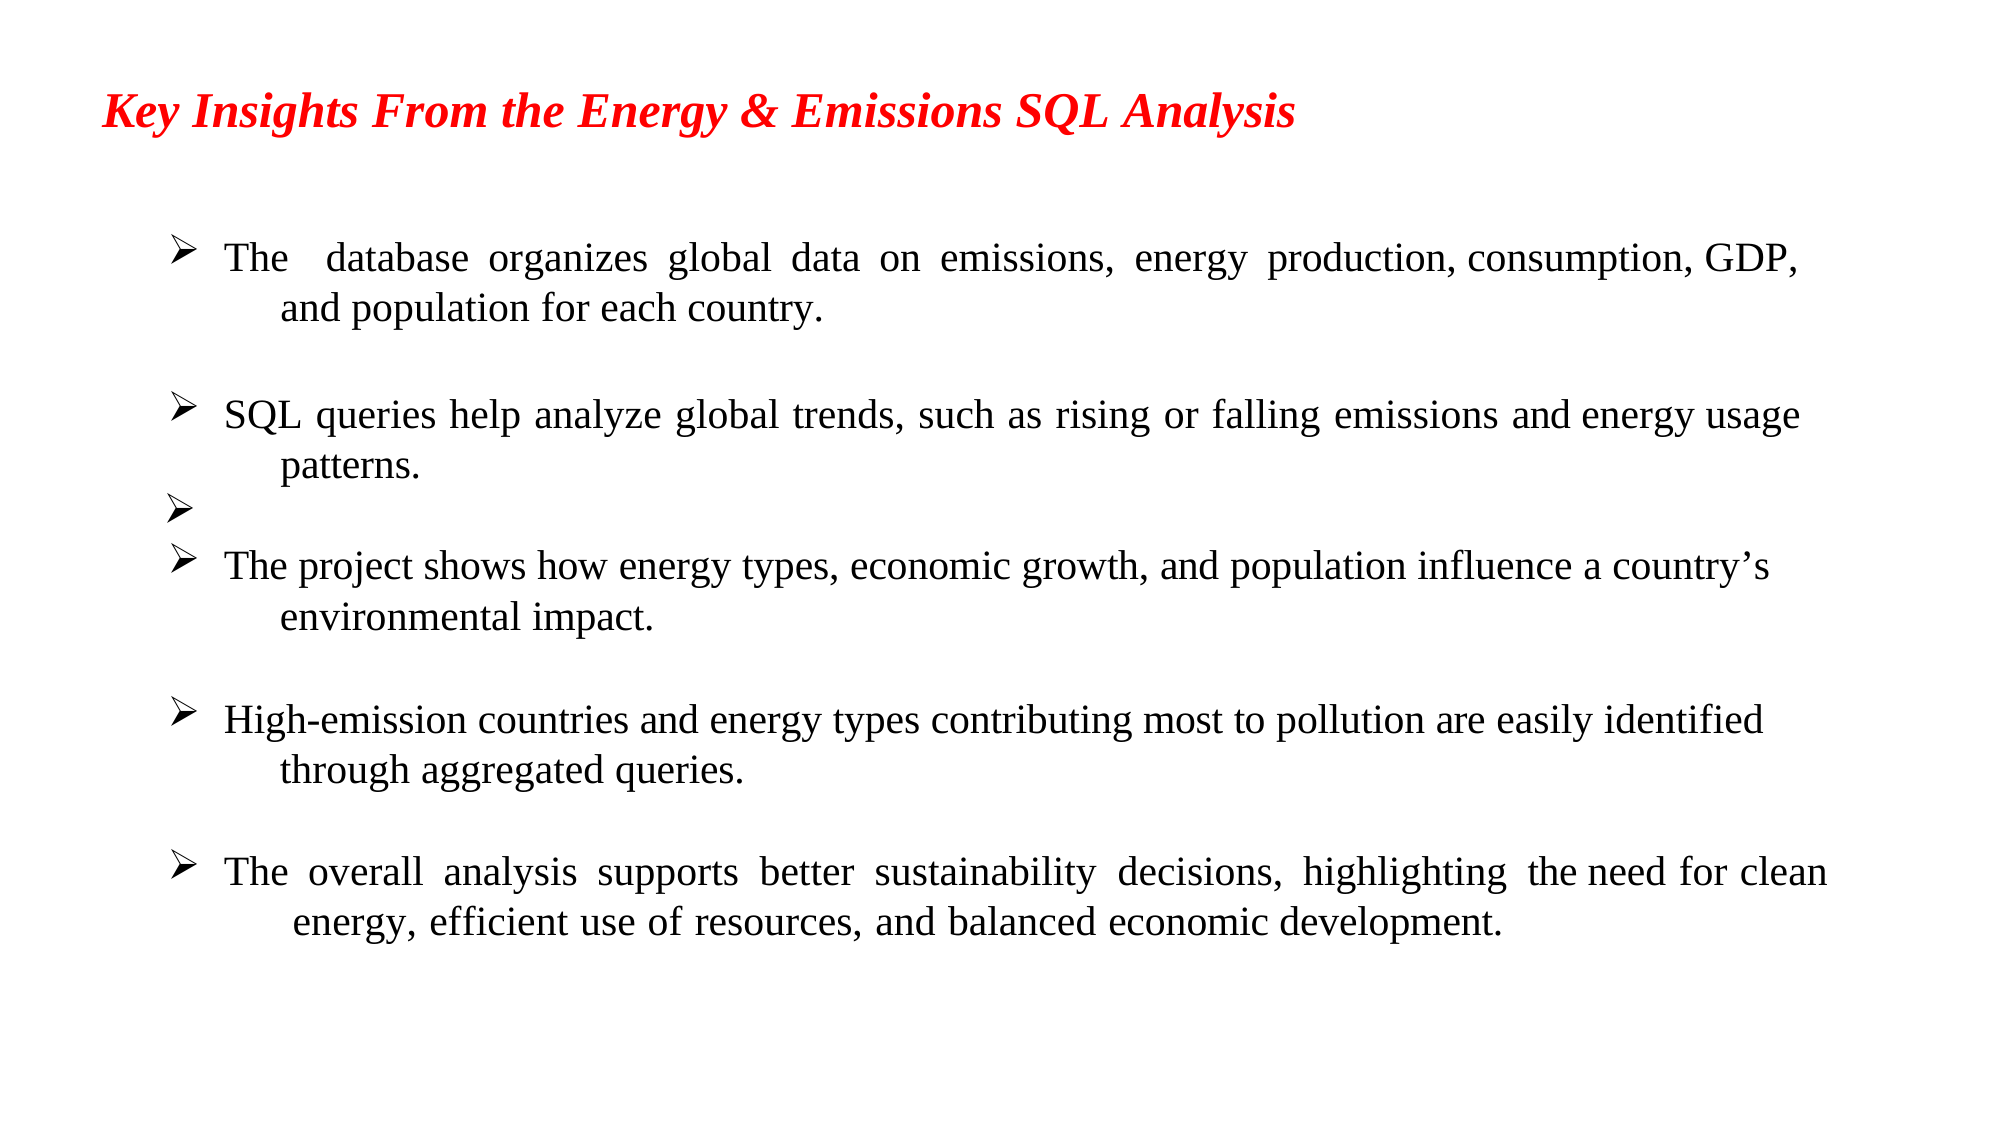

# Key Insights From the Energy & Emissions SQL Analysis
The database organizes global data on emissions, energy production, consumption, GDP, and population for each country.
SQL queries help analyze global trends, such as rising or falling emissions and energy usage patterns.
The project shows how energy types, economic growth, and population influence a country’s environmental impact.
High-emission countries and energy types contributing most to pollution are easily identified through aggregated queries.
The overall analysis supports better sustainability decisions, highlighting the need for clean energy, efficient use of resources, and balanced economic development.